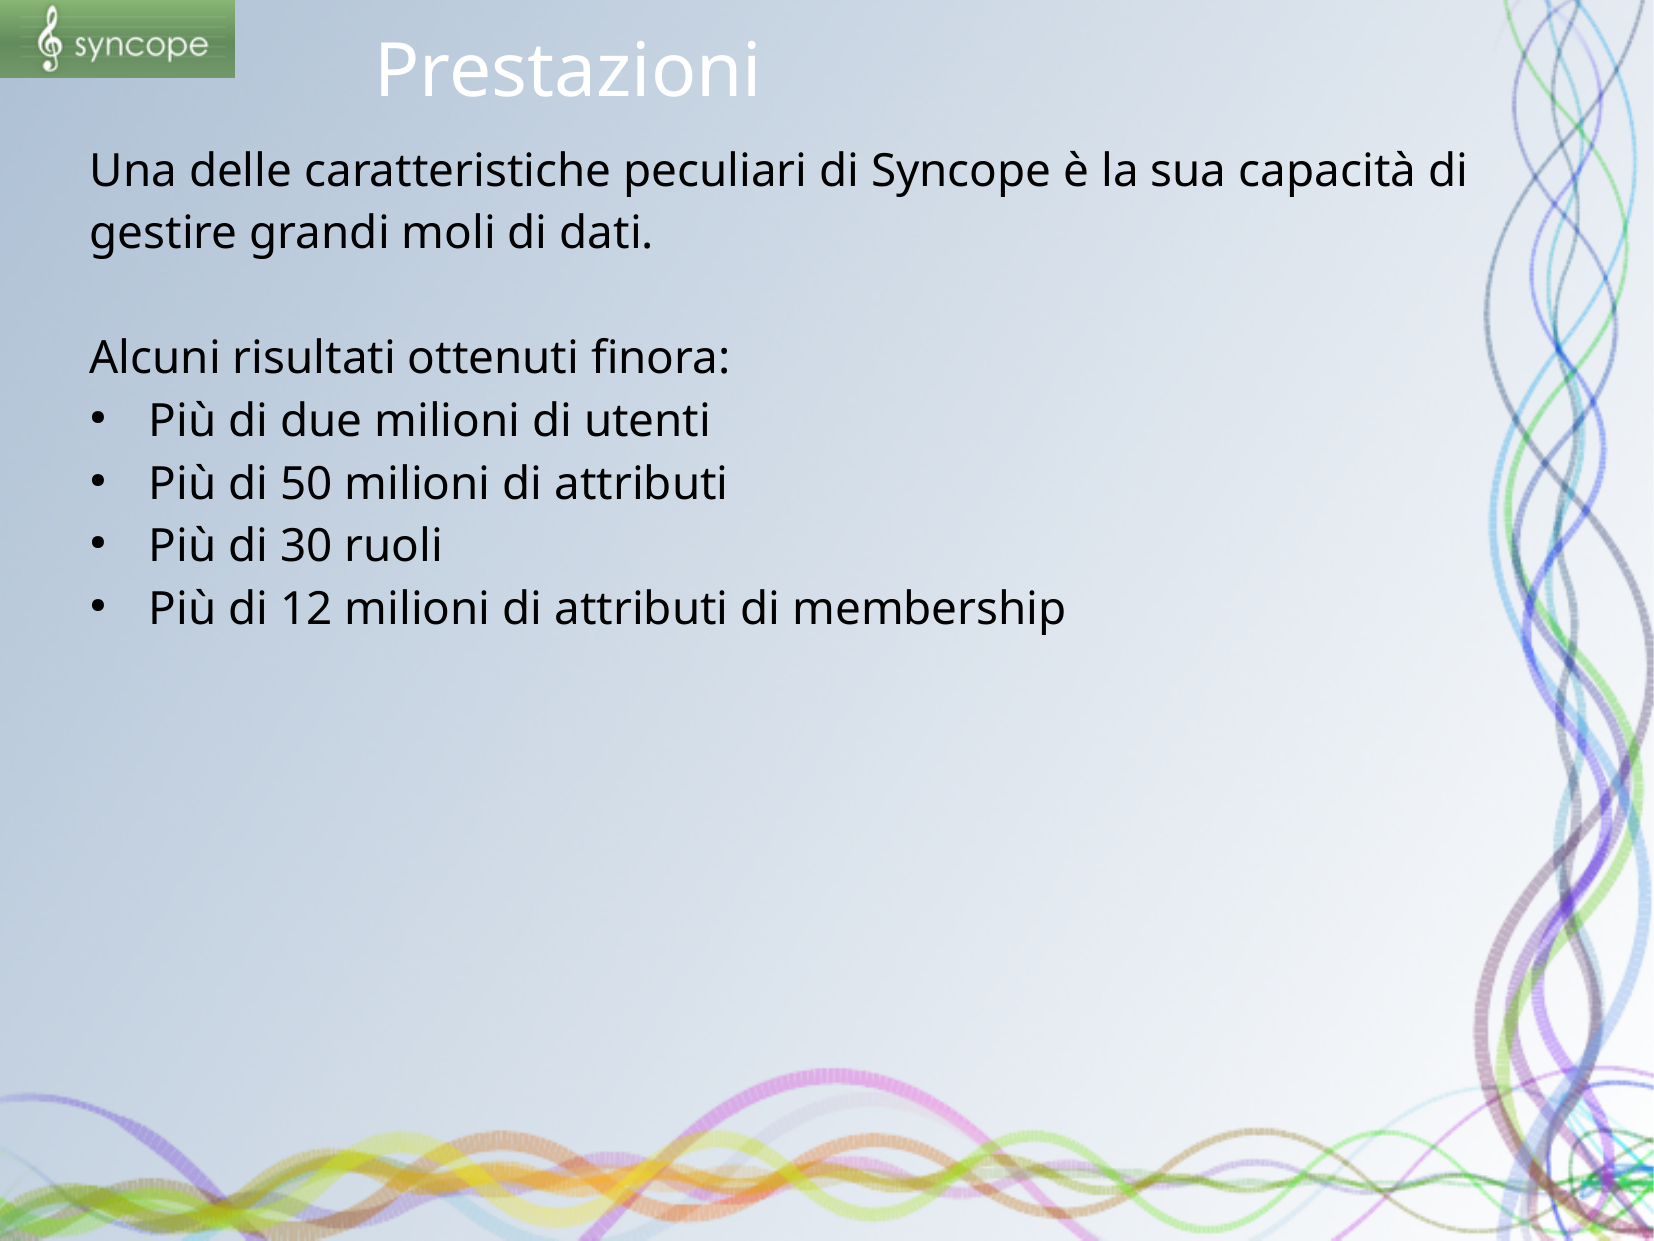

Prestazioni
Una delle caratteristiche peculiari di Syncope è la sua capacità di gestire grandi moli di dati.
Alcuni risultati ottenuti finora:
Più di due milioni di utenti
Più di 50 milioni di attributi
Più di 30 ruoli
Più di 12 milioni di attributi di membership